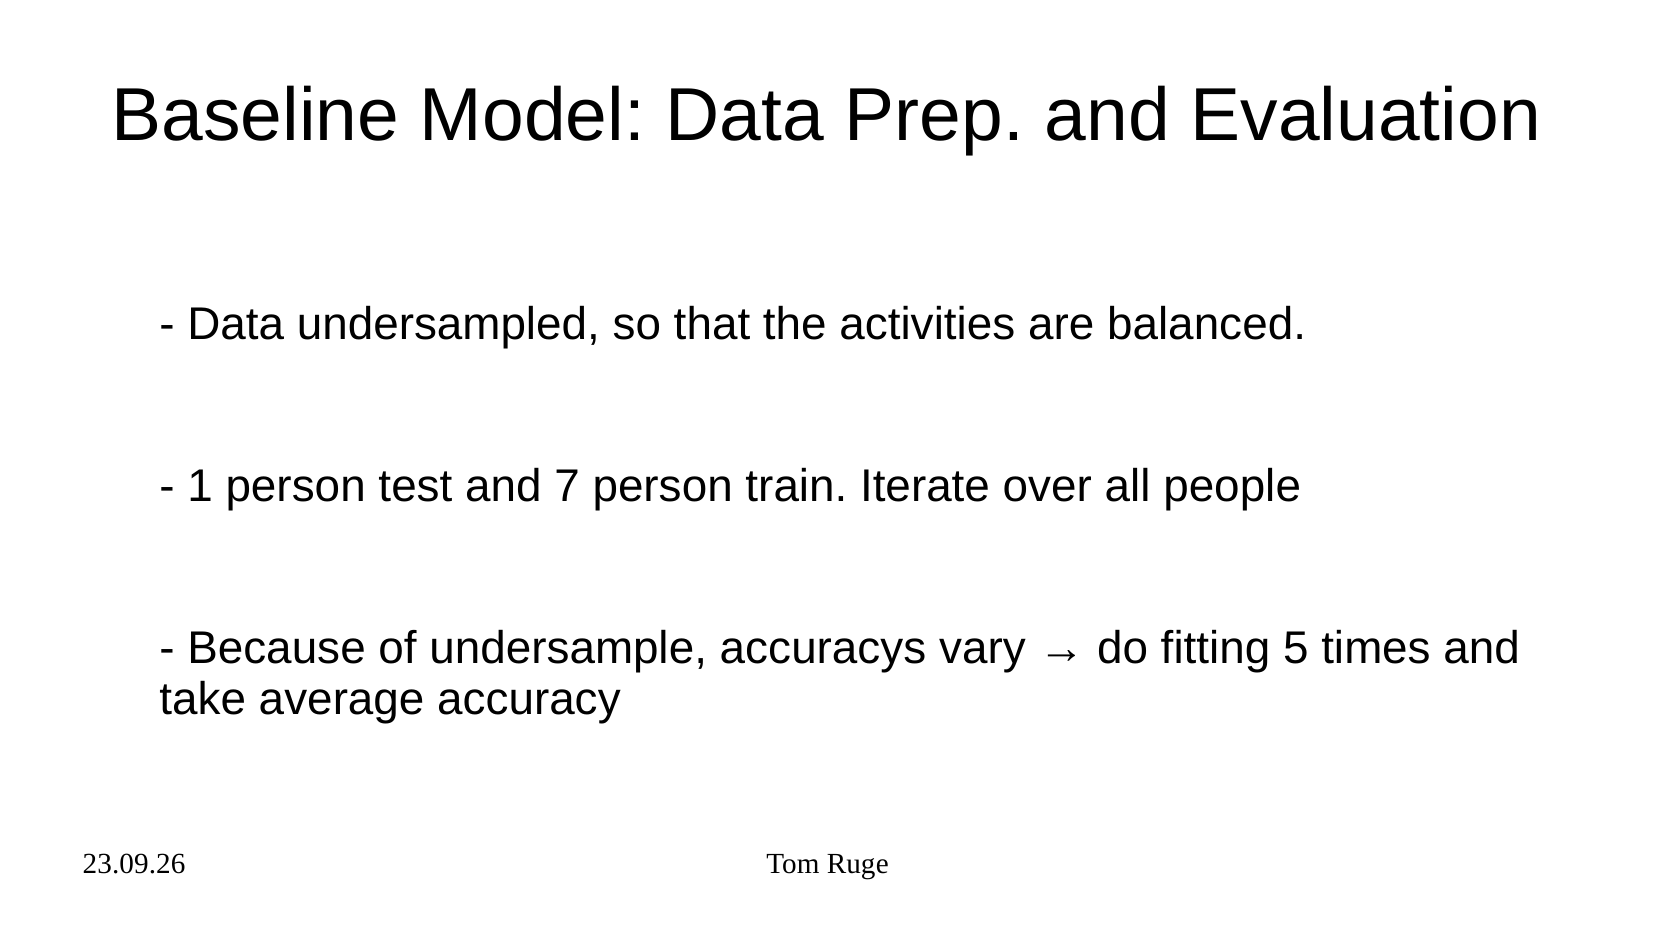

# Baseline Model: Data Prep. and Evaluation
- Data undersampled, so that the activities are balanced.
- 1 person test and 7 person train. Iterate over all people
- Because of undersample, accuracys vary → do fitting 5 times and take average accuracy